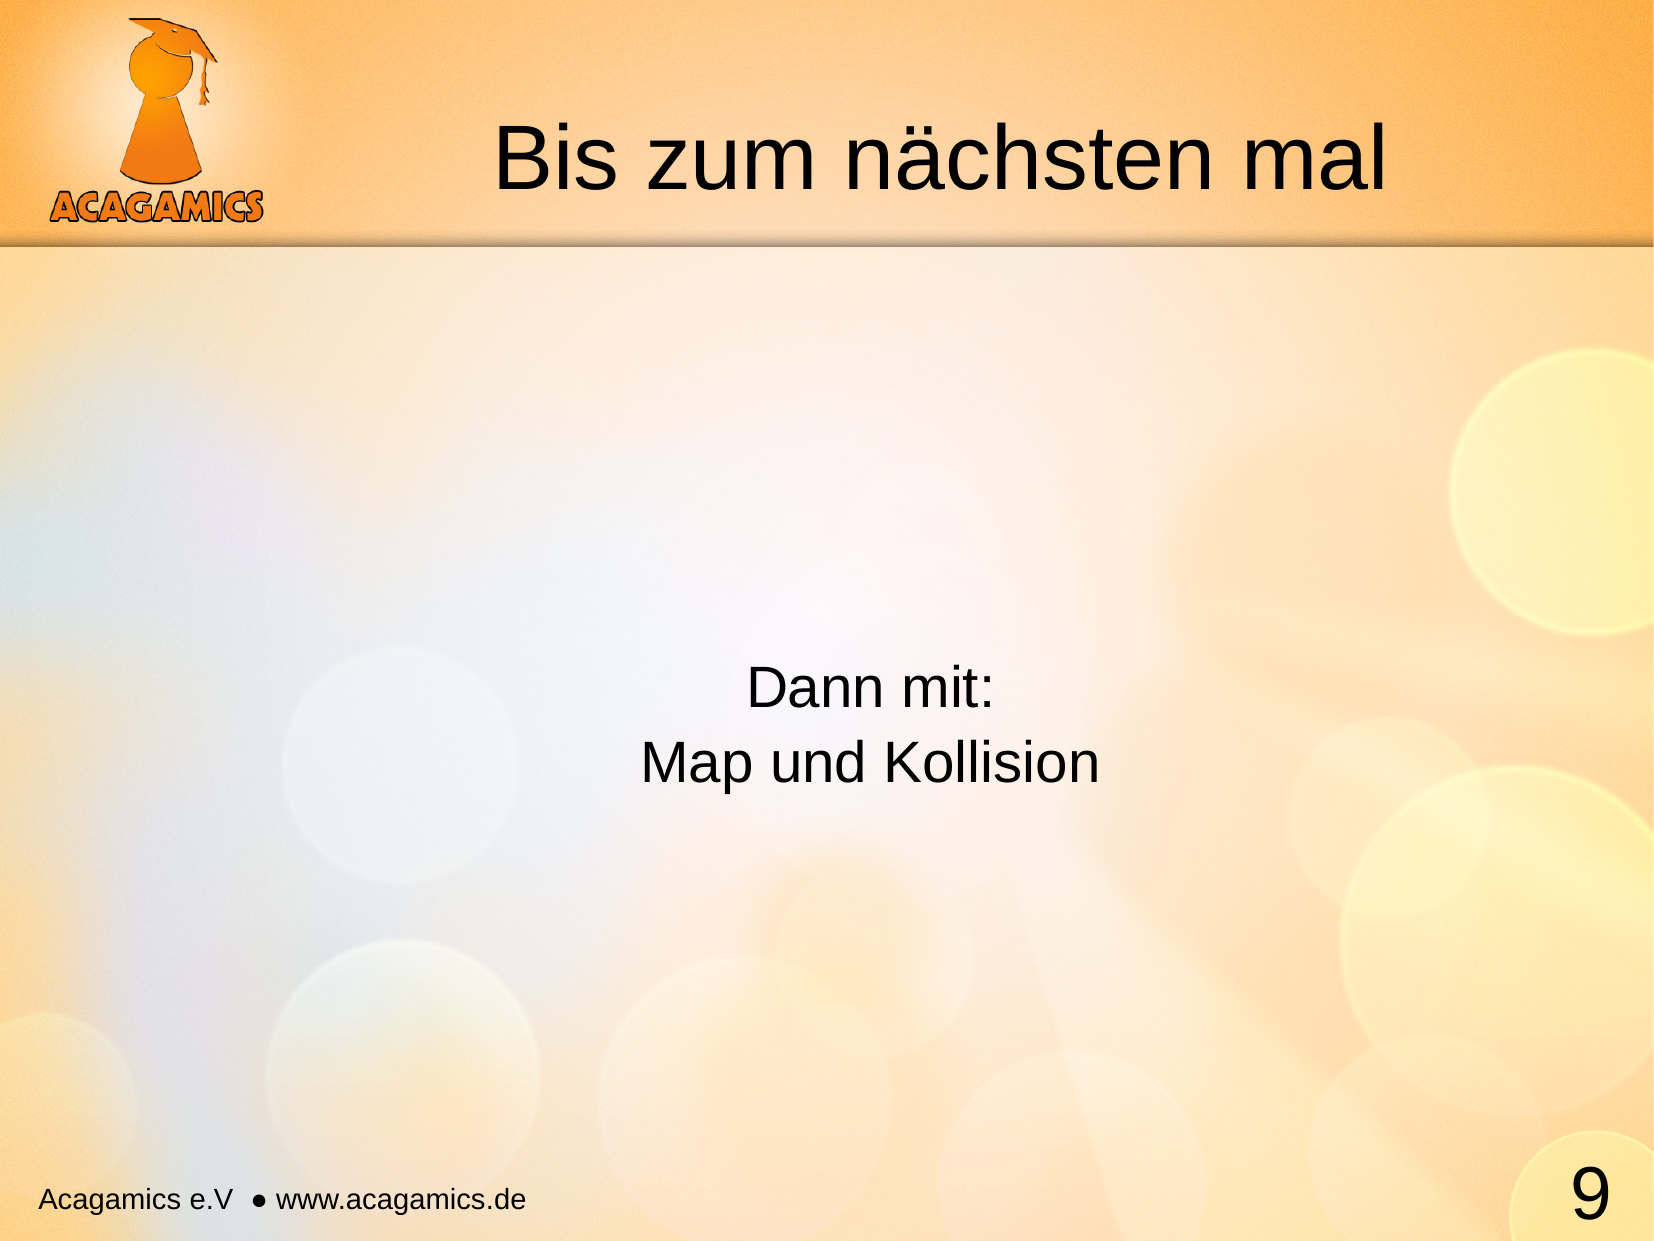

# Bis zum nächsten mal
Dann mit:
Map und Kollision